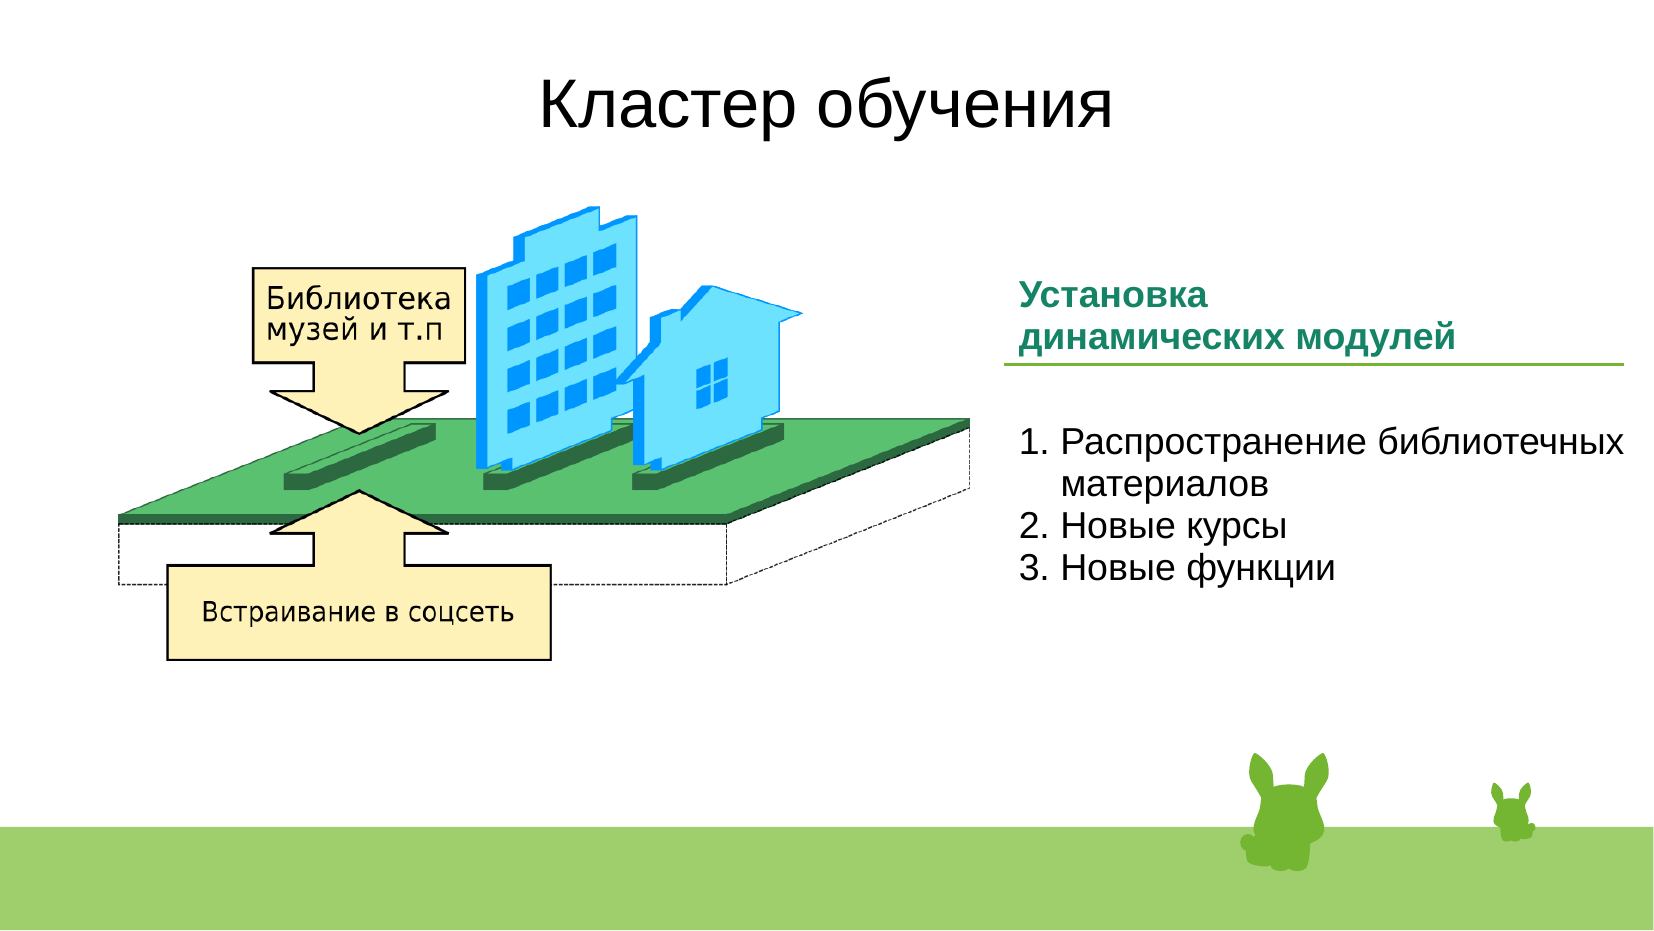

# Кластер обучения
Установка
динамических модулей
1. Распространение библиотечных
 материалов
2. Новые курсы
3. Новые функции